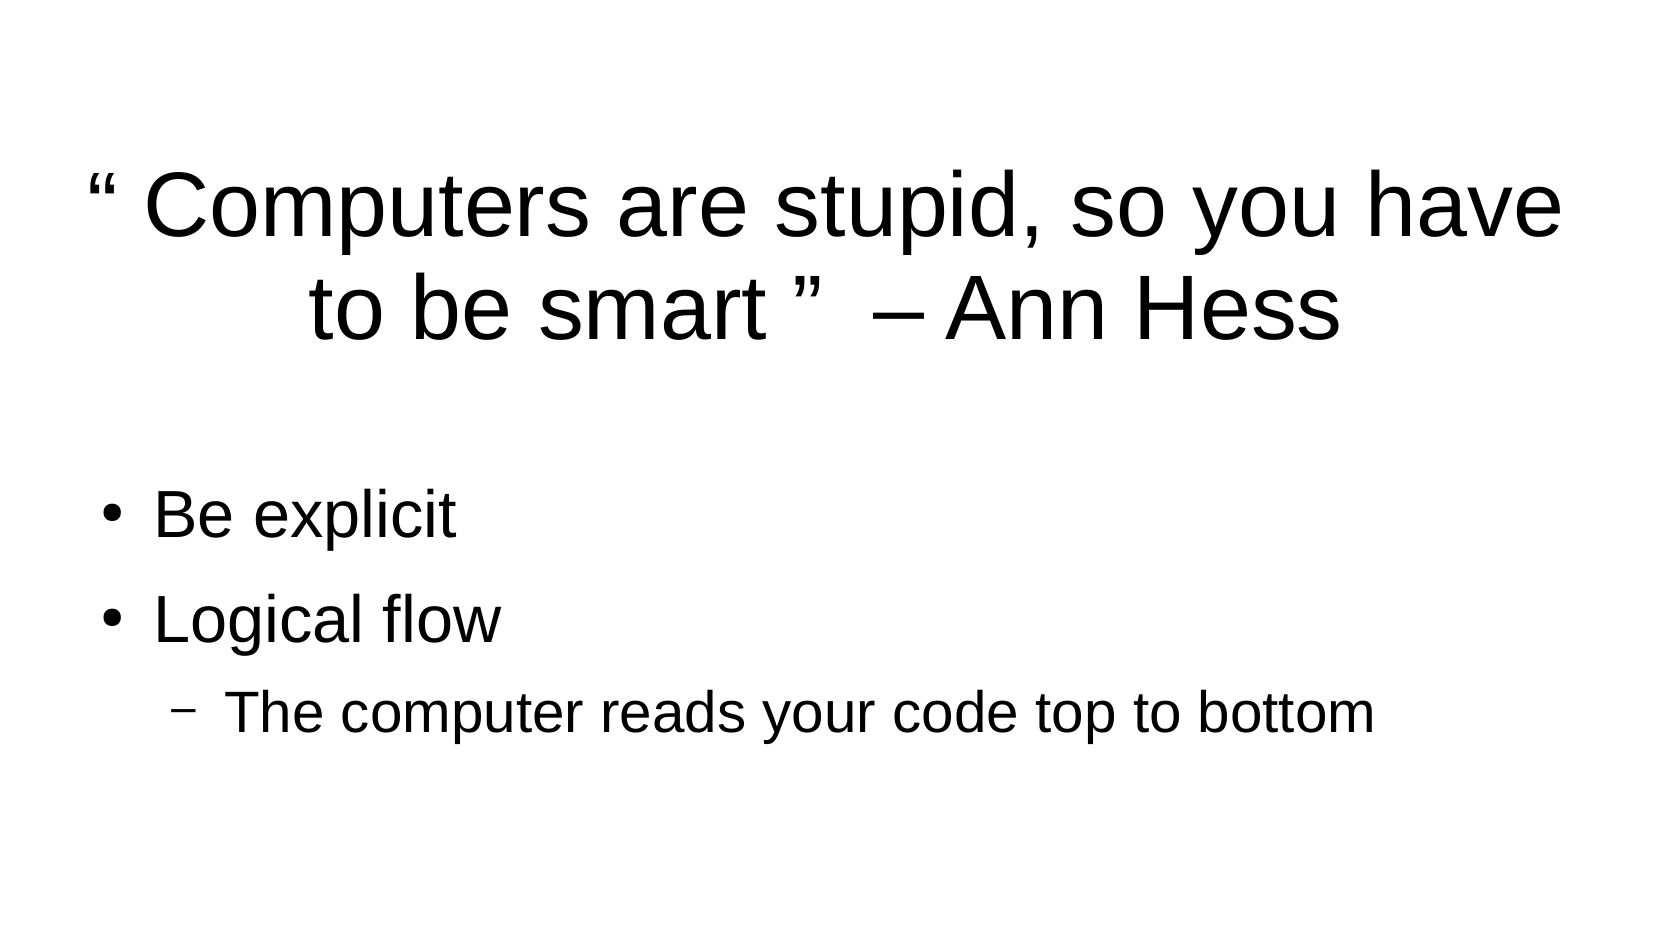

# “ Computers are stupid, so you have to be smart ” – Ann Hess
Be explicit
Logical flow
The computer reads your code top to bottom